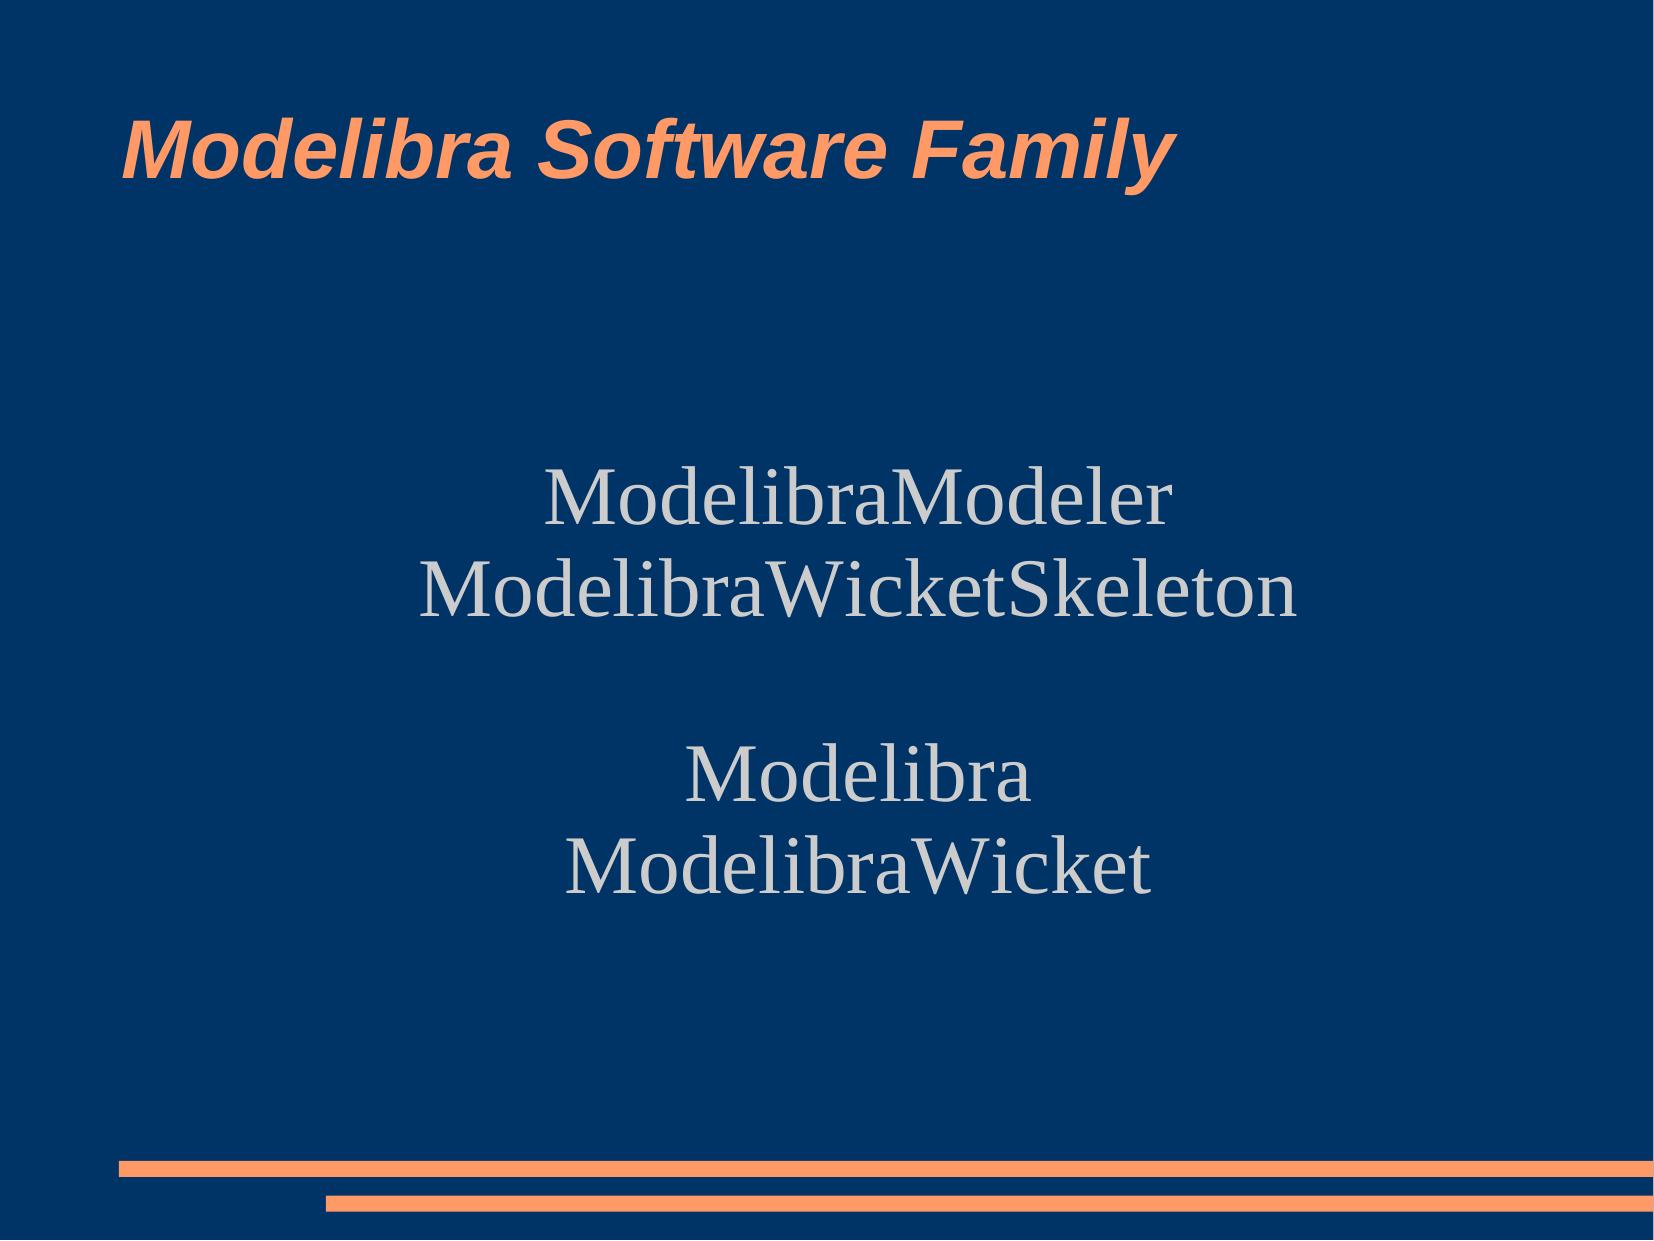

# Modelibra Software Family
ModelibraModeler
ModelibraWicketSkeleton
Modelibra
ModelibraWicket